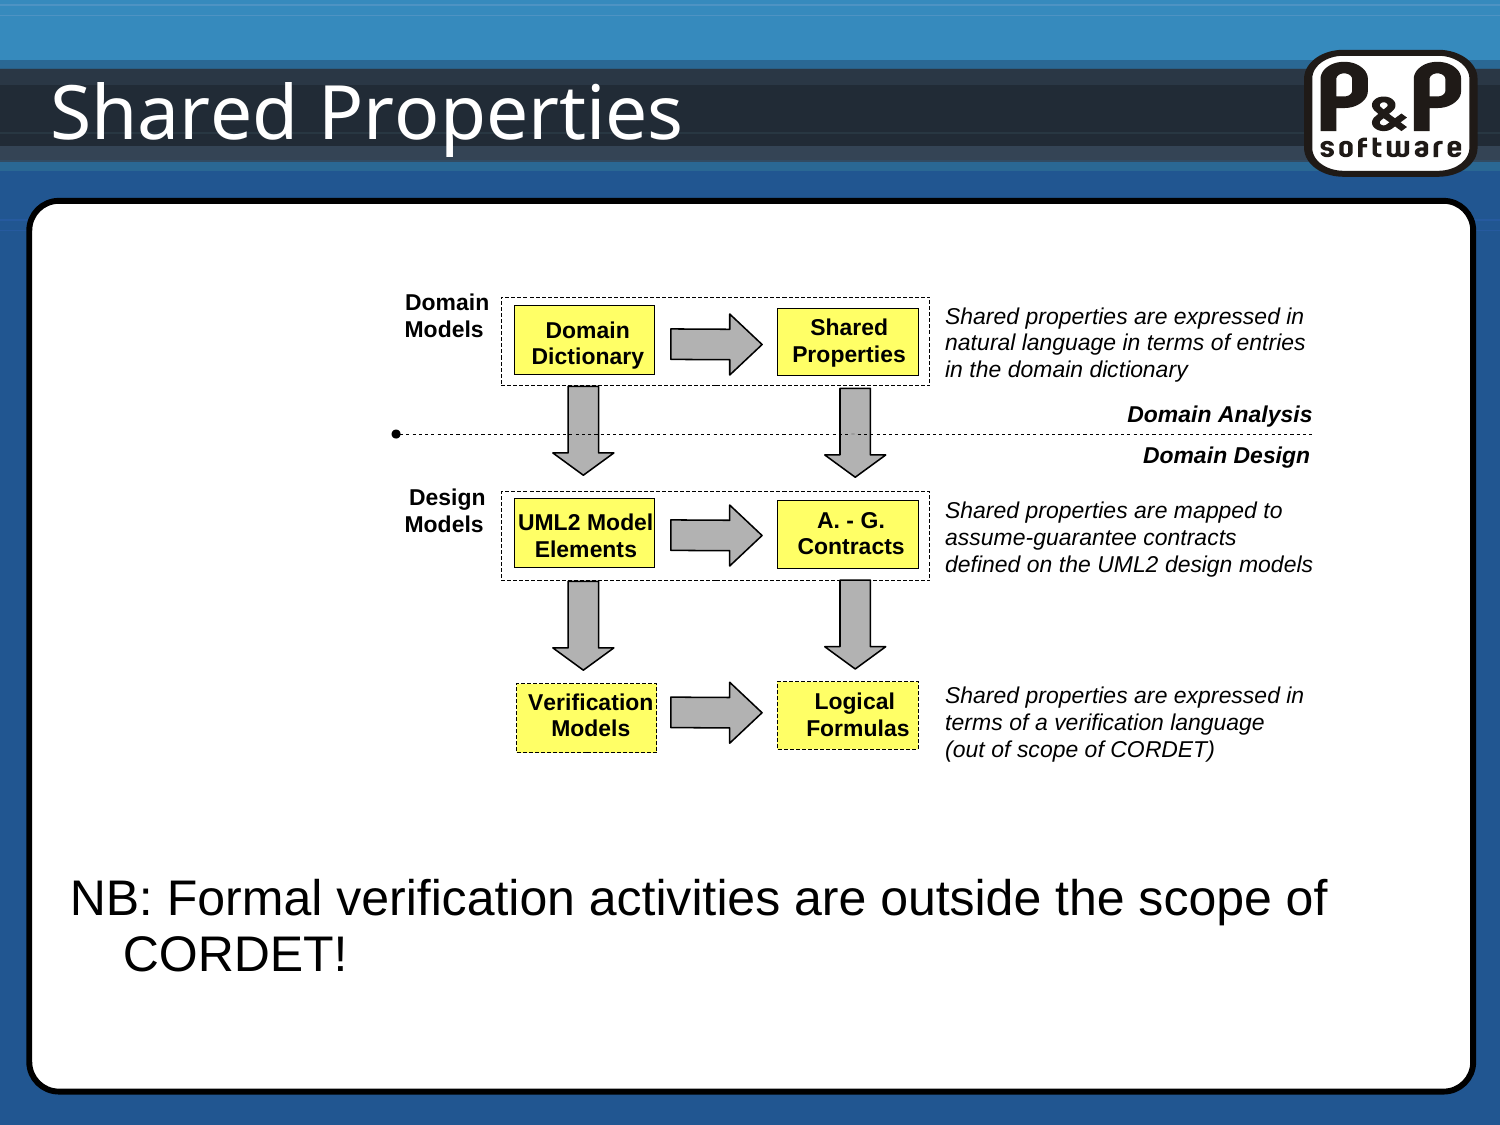

# Shared Properties
Domain
Models
Shared properties are expressed in
natural language in terms of entries
in the domain dictionary
Shared
Properties
Domain
Dictionary
Domain Analysis
Domain Design
Design
Models
Shared properties are mapped to
assume-guarantee contracts
defined on the UML2 design models
A. - G.
Contracts
UML2 Model
Elements
Shared properties are expressed in
terms of a verification language
(out of scope of CORDET)
Logical
Formulas
Verification
Models
NB: Formal verification activities are outside the scope of CORDET!